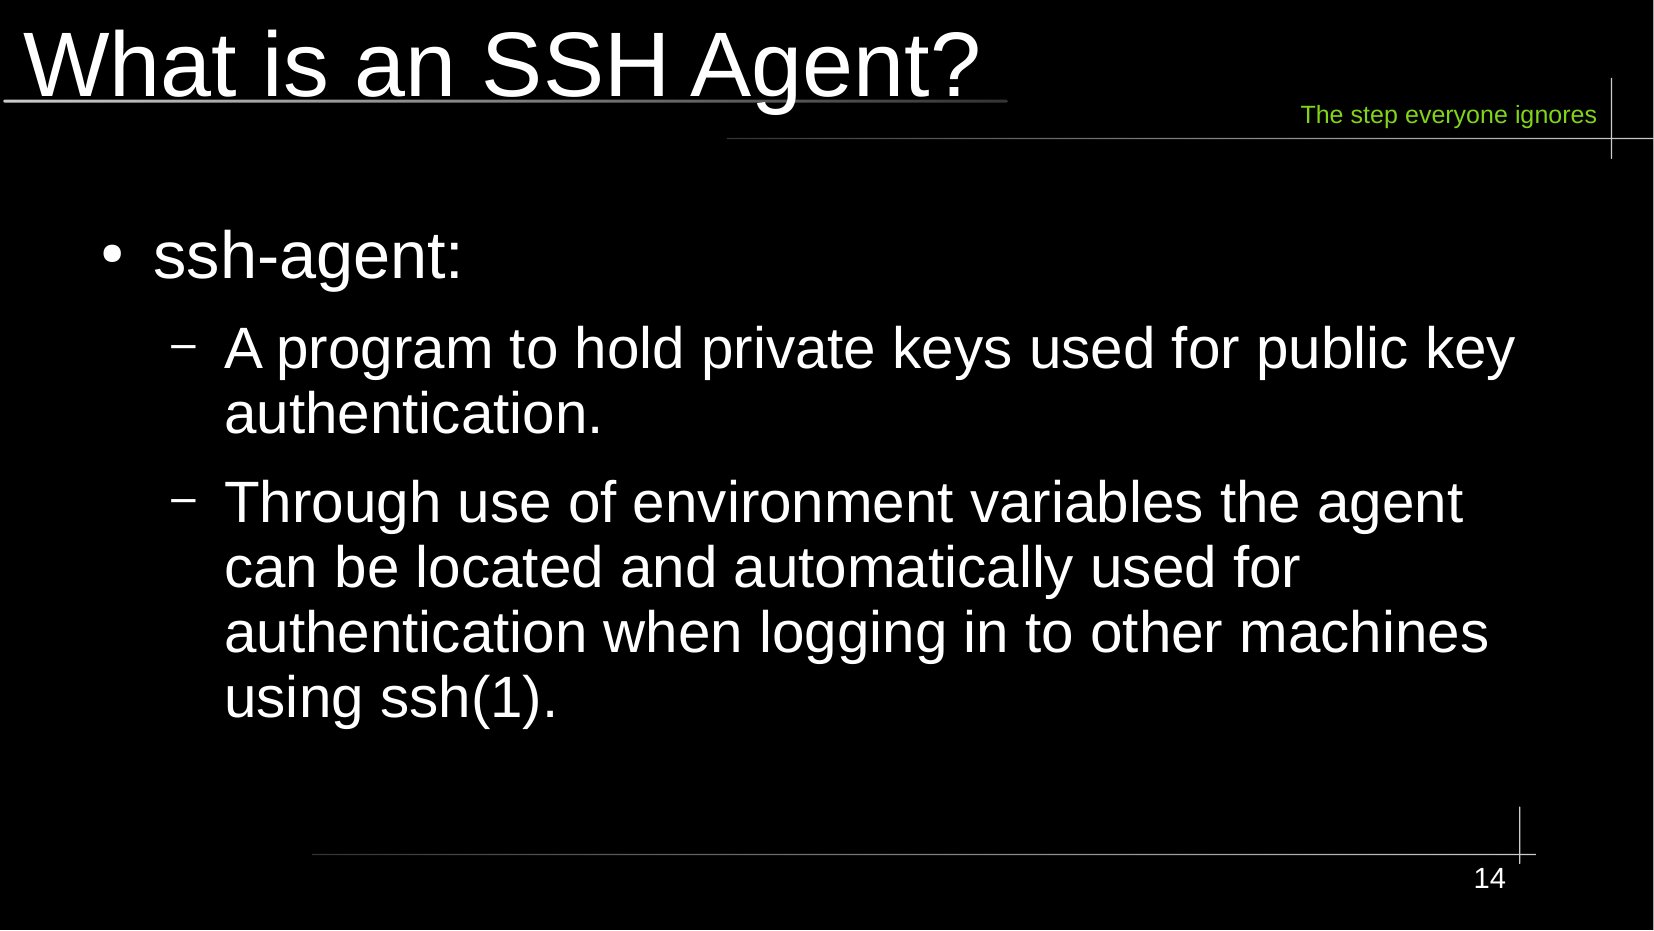

# What is an SSH Agent?
The step everyone ignores
ssh-agent:
A program to hold private keys used for public key authentication.
Through use of environment variables the agent can be located and automatically used for authentication when logging in to other machines using ssh(1).
14